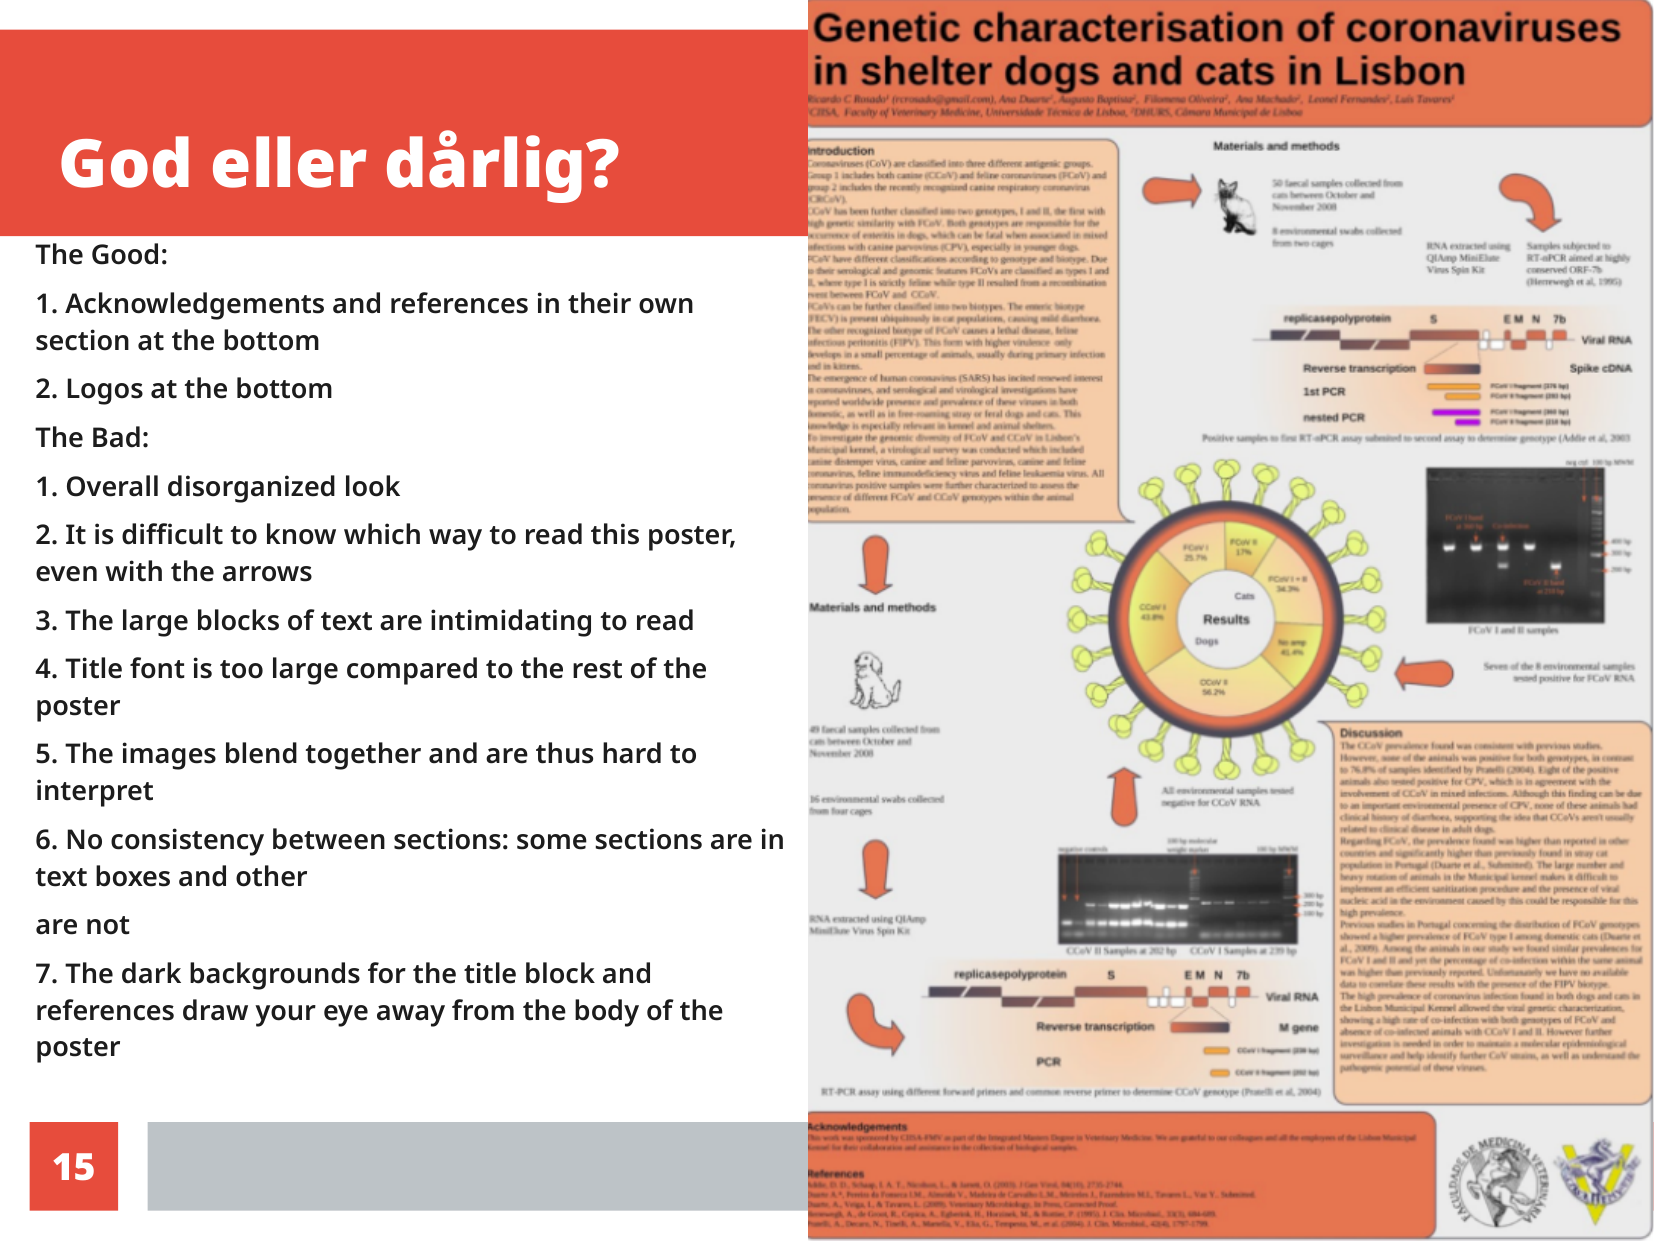

# God eller dårlig?
The Good:
1. Acknowledgements and references in their own section at the bottom
2. Logos at the bottom
The Bad:
1. Overall disorganized look
2. It is difficult to know which way to read this poster, even with the arrows
3. The large blocks of text are intimidating to read
4. Title font is too large compared to the rest of the poster
5. The images blend together and are thus hard to interpret
6. No consistency between sections: some sections are in text boxes and other
are not
7. The dark backgrounds for the title block and references draw your eye away from the body of the poster
15